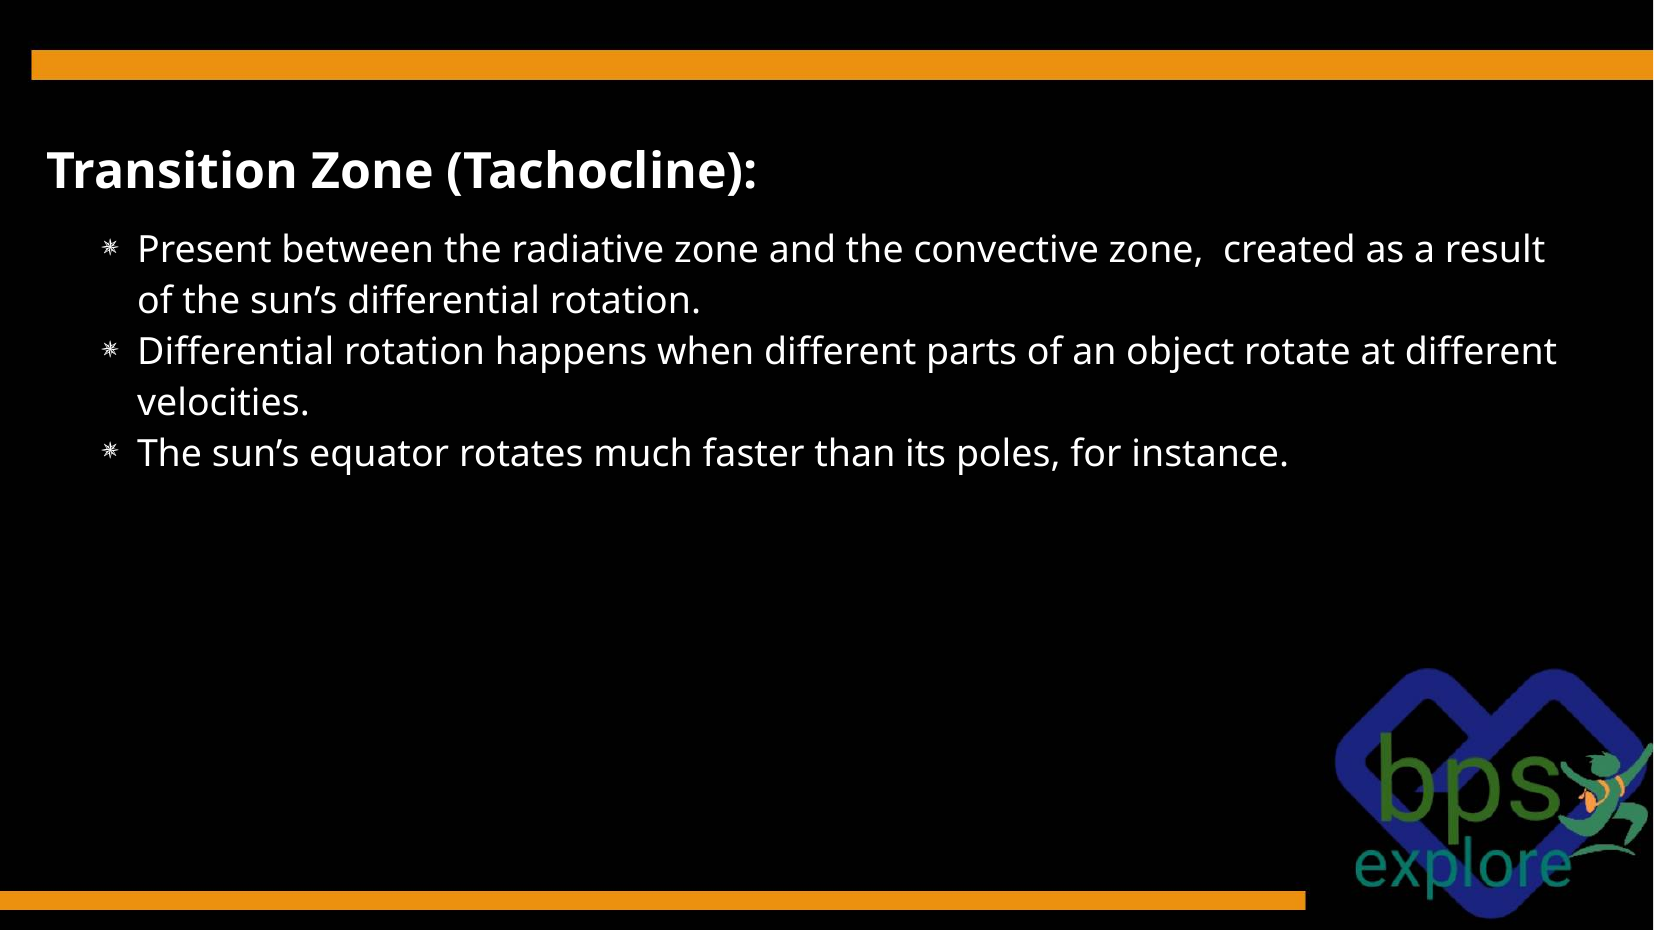

Transition Zone (Tachocline):
Present between the radiative zone and the convective zone, created as a result of the sun’s differential rotation.
Differential rotation happens when different parts of an object rotate at different velocities.
The sun’s equator rotates much faster than its poles, for instance.